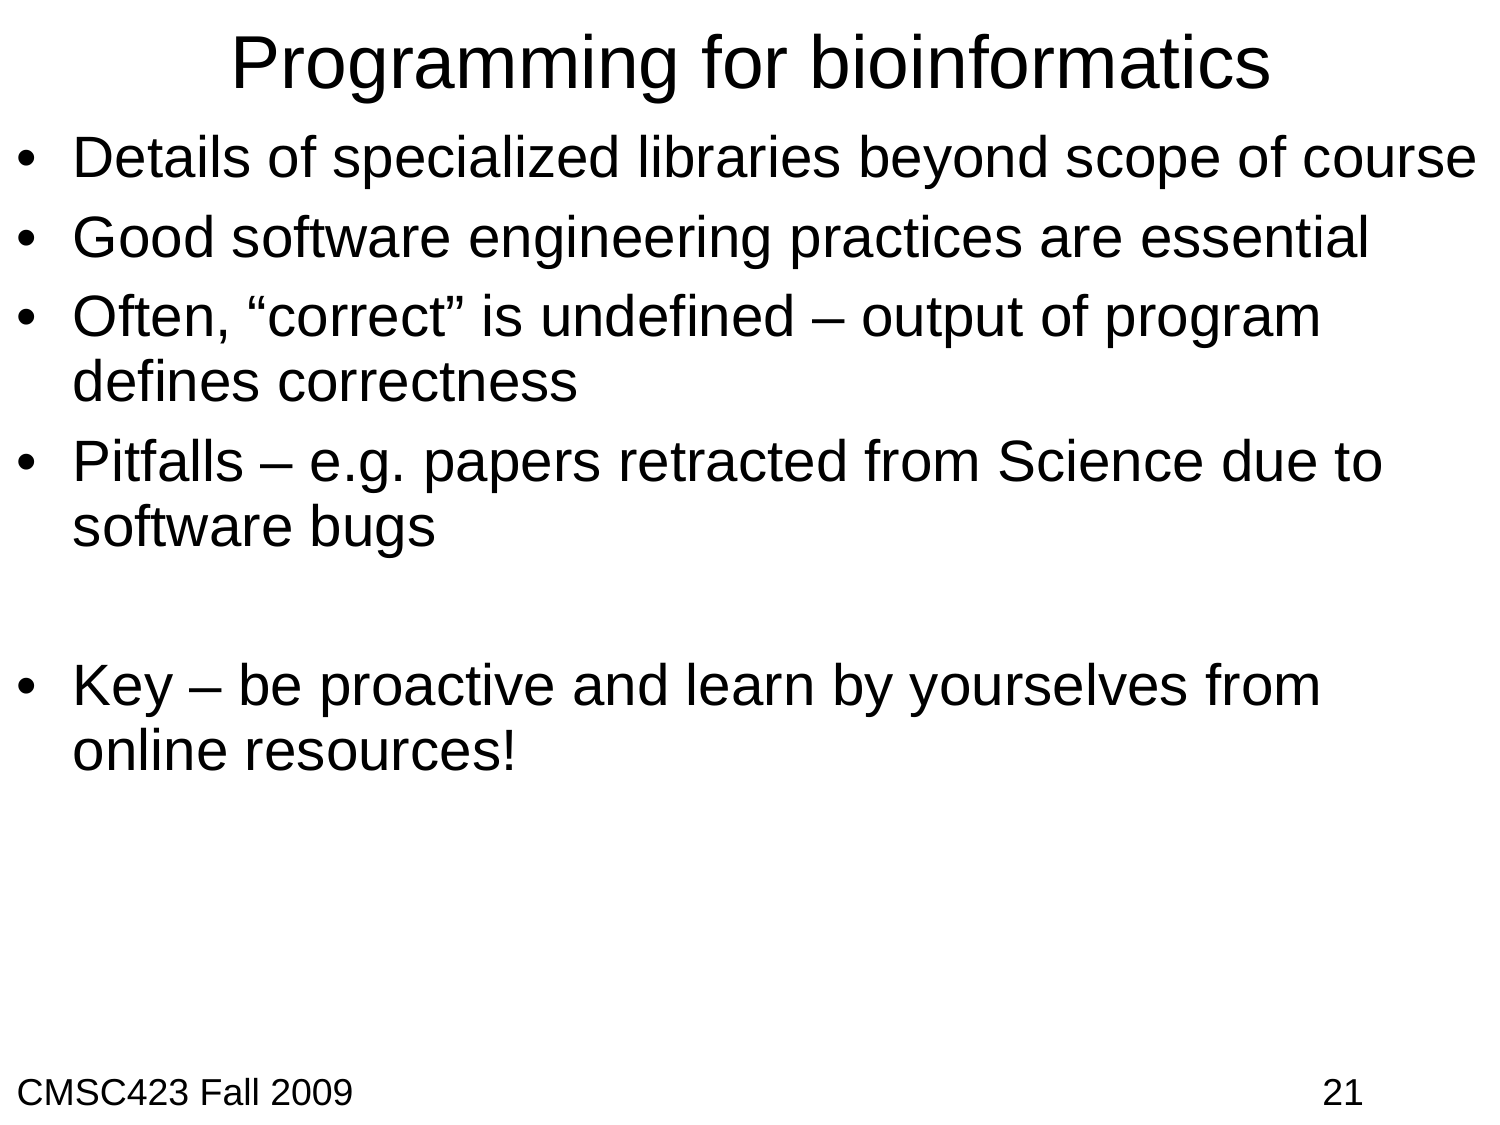

# Programming for bioinformatics
Details of specialized libraries beyond scope of course
Good software engineering practices are essential
Often, “correct” is undefined – output of program defines correctness
Pitfalls – e.g. papers retracted from Science due to software bugs
Key – be proactive and learn by yourselves from online resources!
CMSC423 Fall 2009
21